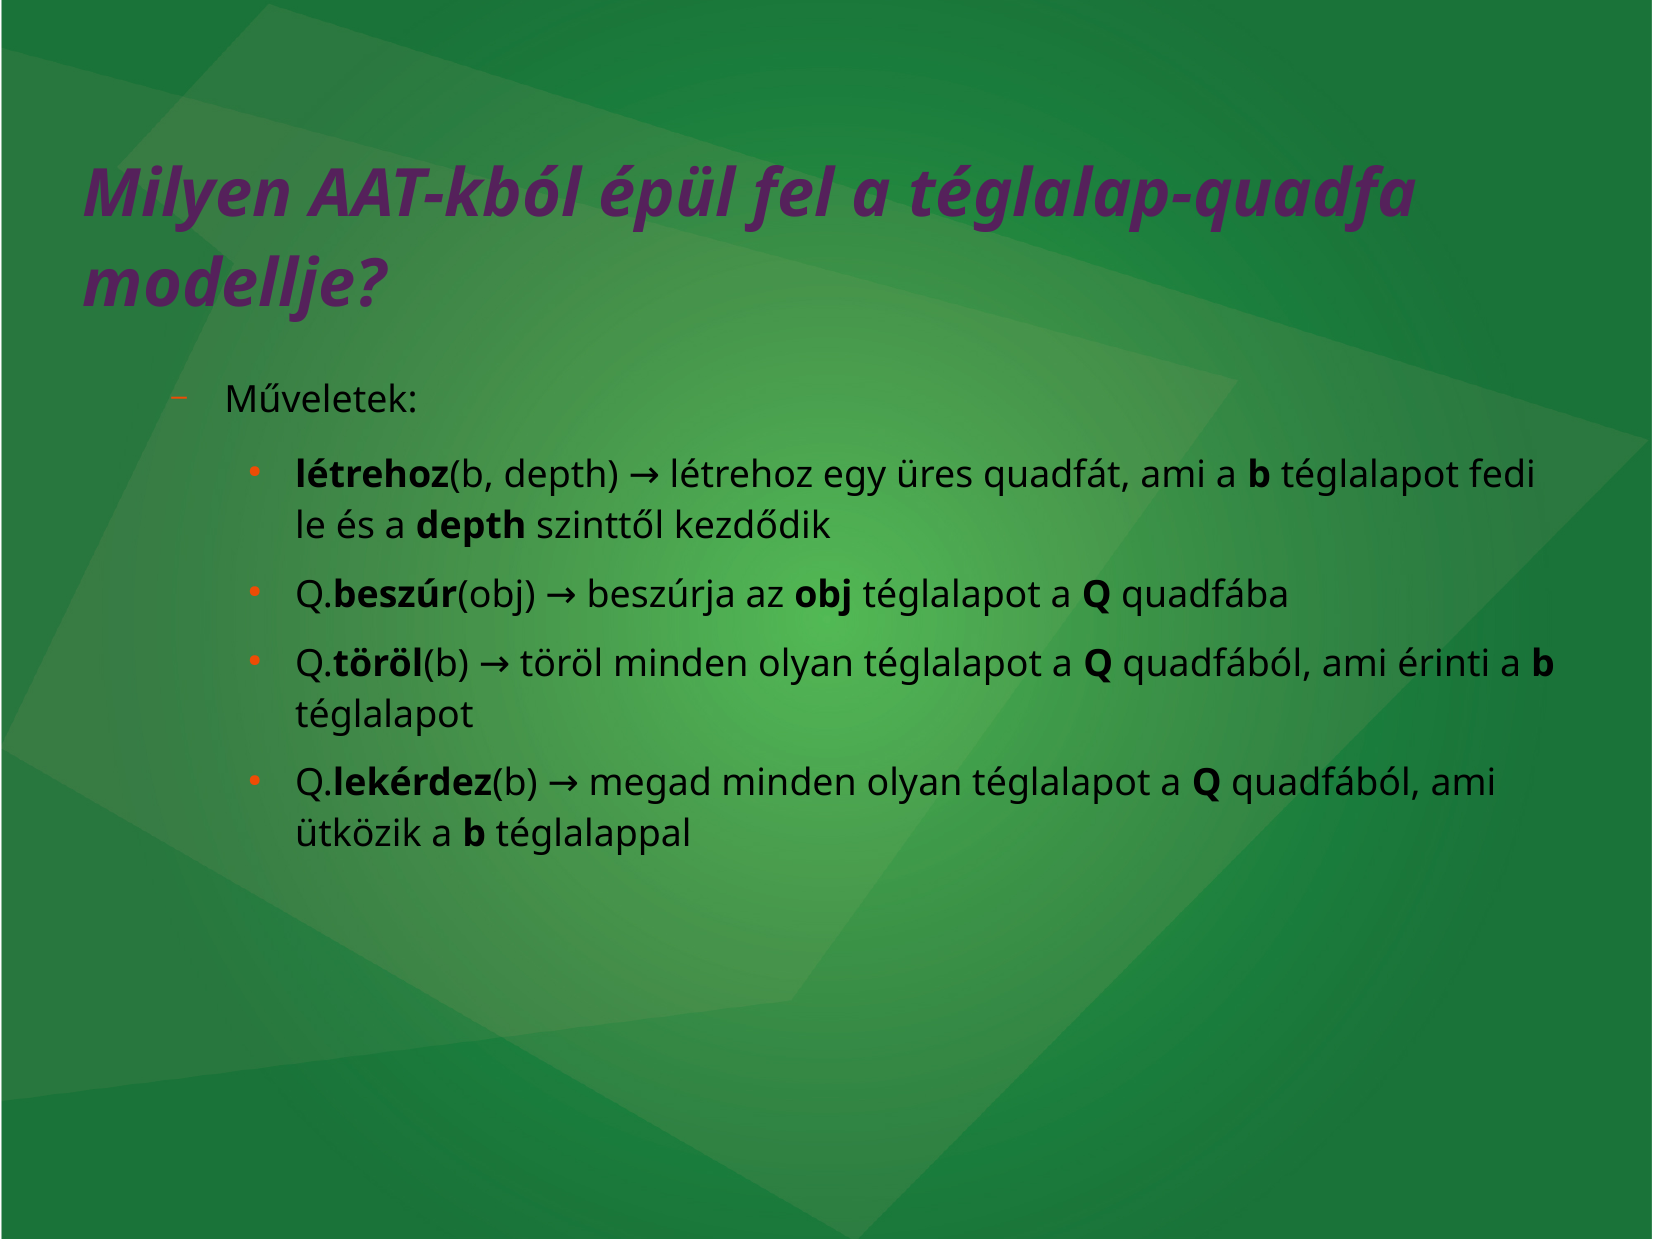

# Milyen AAT-kból épül fel a téglalap-quadfa modellje?
Műveletek:
létrehoz(b, depth) → létrehoz egy üres quadfát, ami a b téglalapot fedi le és a depth szinttől kezdődik
Q.beszúr(obj) → beszúrja az obj téglalapot a Q quadfába
Q.töröl(b) → töröl minden olyan téglalapot a Q quadfából, ami érinti a b téglalapot
Q.lekérdez(b) → megad minden olyan téglalapot a Q quadfából, ami ütközik a b téglalappal